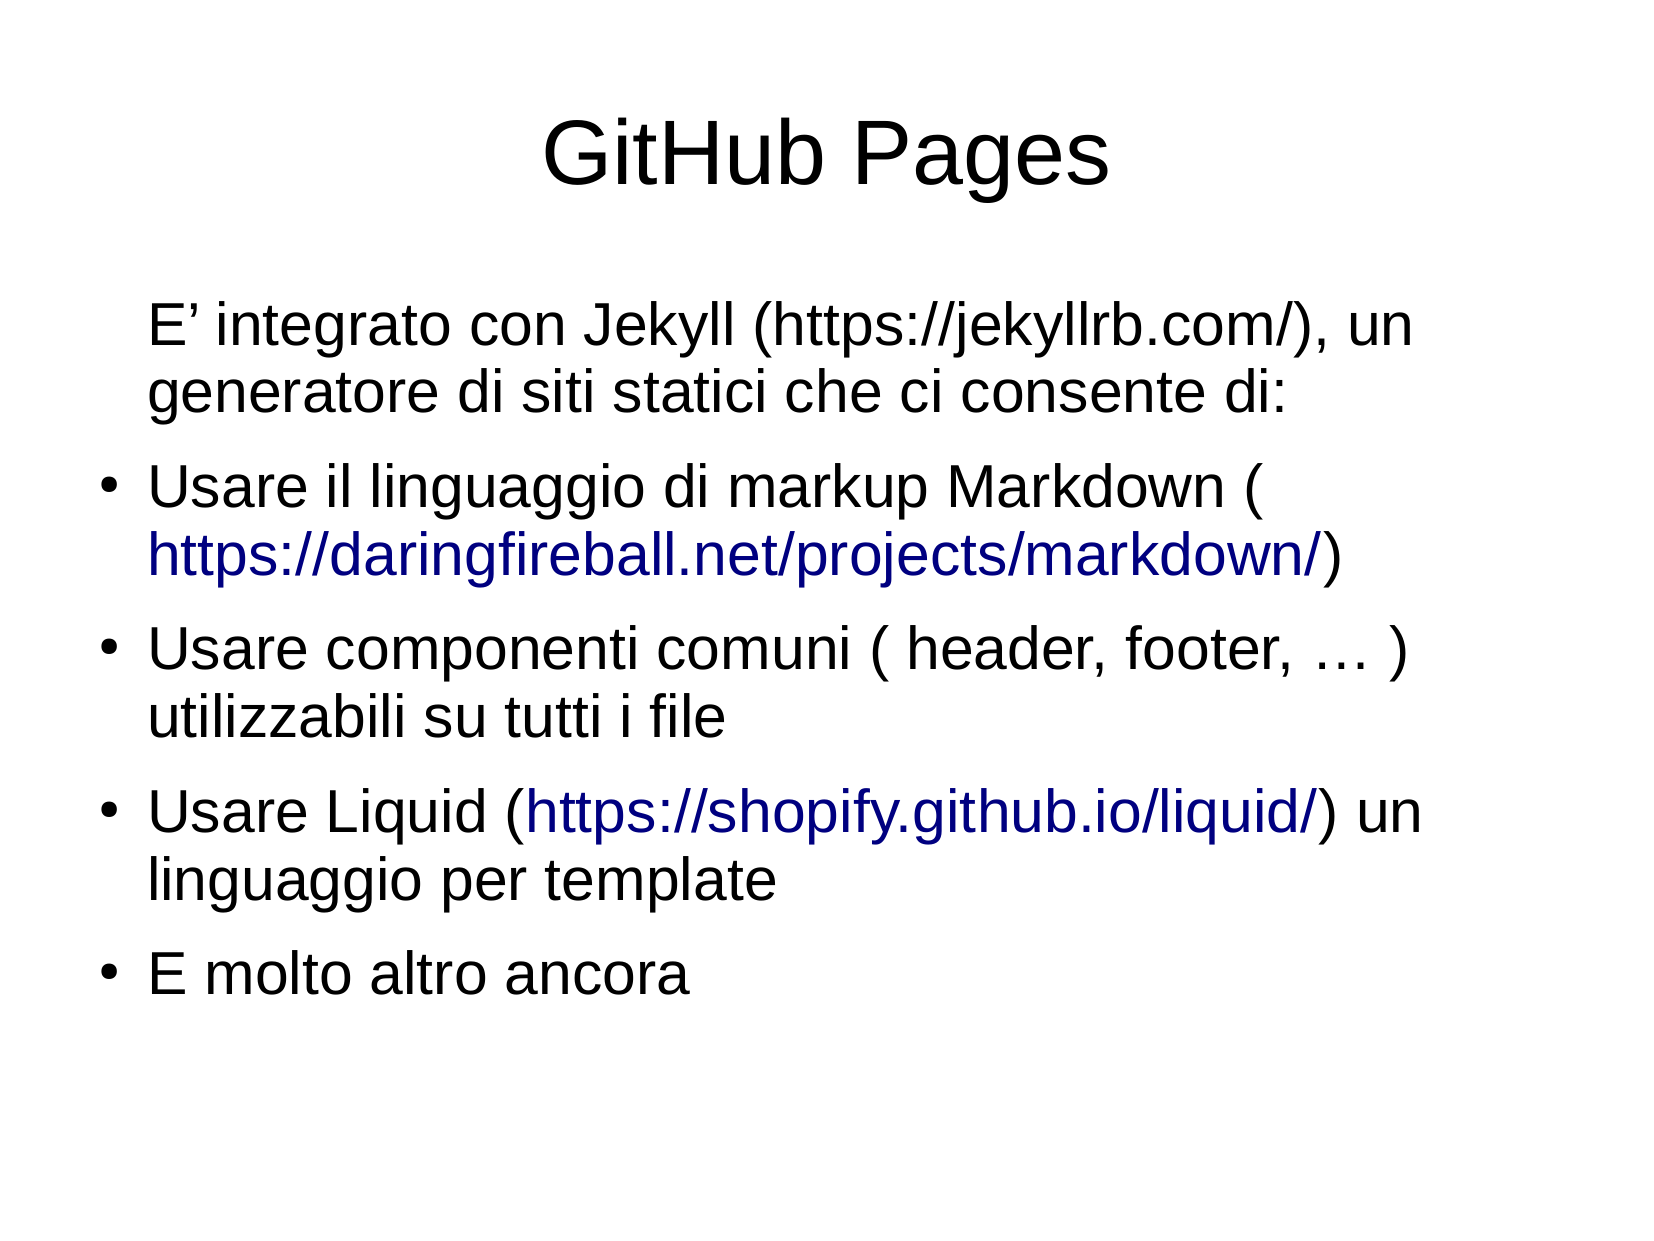

# GitHub Pages
E’ integrato con Jekyll (https://jekyllrb.com/), un generatore di siti statici che ci consente di:
Usare il linguaggio di markup Markdown (https://daringfireball.net/projects/markdown/)
Usare componenti comuni ( header, footer, … ) utilizzabili su tutti i file
Usare Liquid (https://shopify.github.io/liquid/) un linguaggio per template
E molto altro ancora